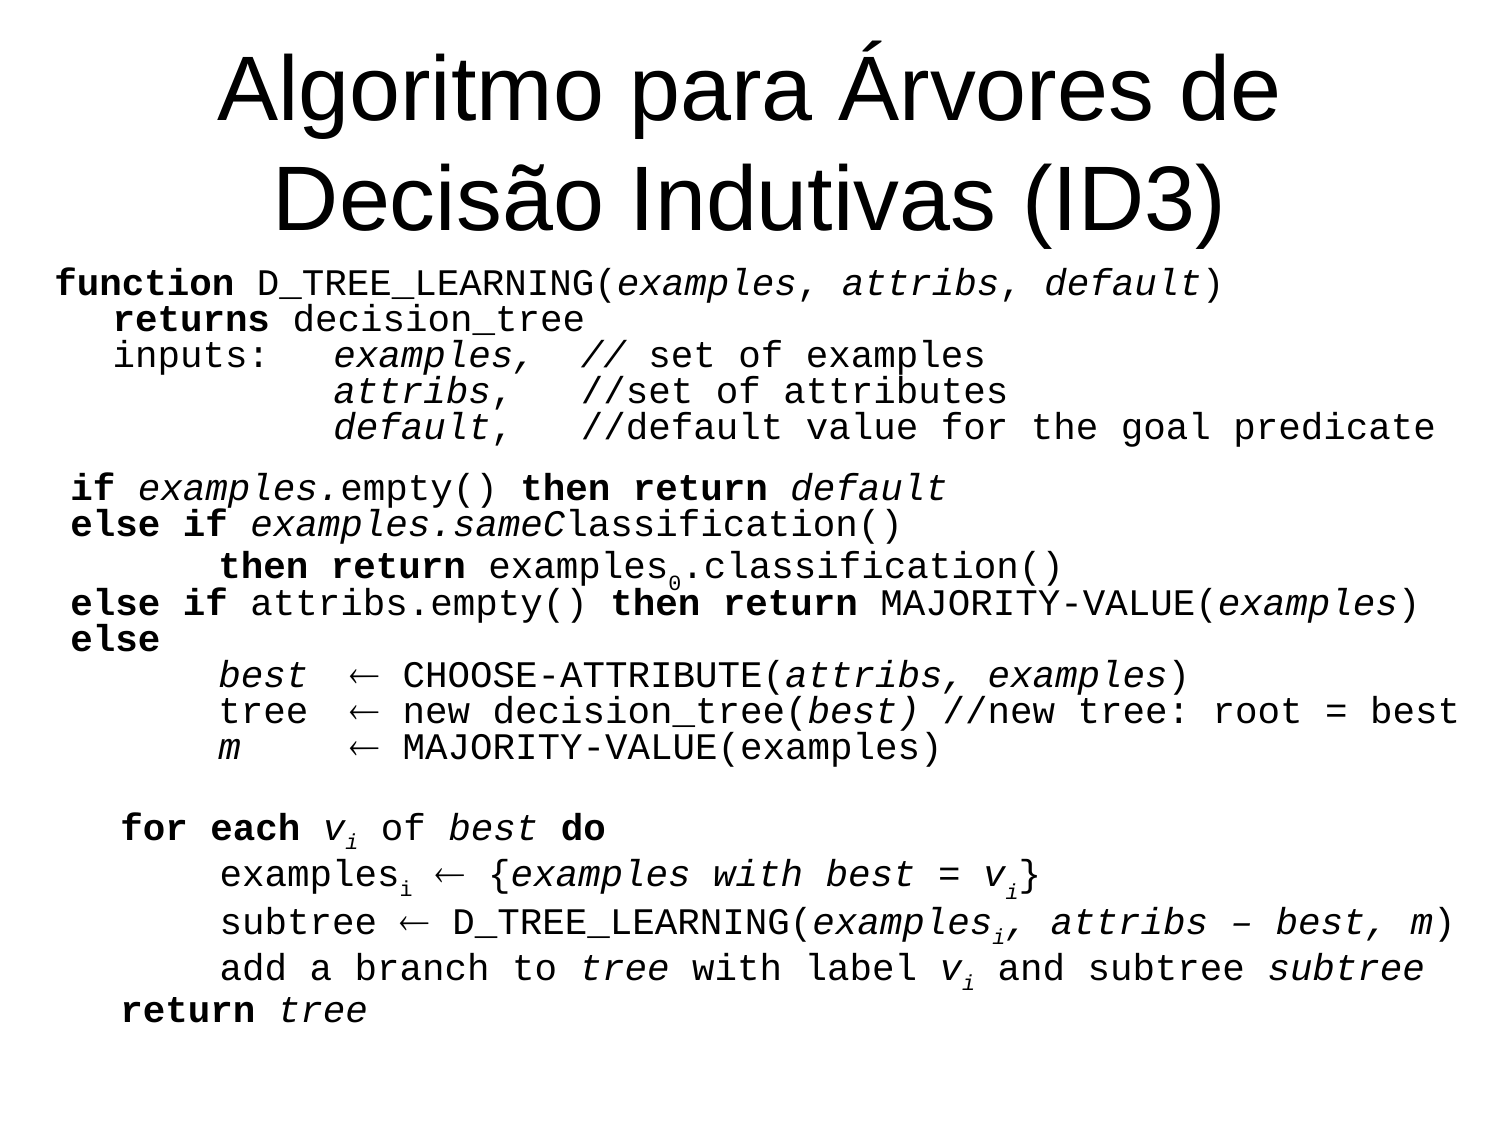

# Algoritmo para Árvores de Decisão Indutivas (ID3)
function D_TREE_LEARNING(examples, attribs, default)
	returns decision_tree
	inputs:	examples, // set of examples
		attribs, //set of attributes
		default, //default value for the goal predicate
	if examples.empty() then return default
	else if examples.sameClassification()
		then return examples0.classification()
	else if attribs.empty() then return MAJORITY-VALUE(examples)
	else
		best	 CHOOSE-ATTRIBUTE(attribs, examples)
		tree	 new decision_tree(best) //new tree: root = best
		m 	 MAJORITY-VALUE(examples)
	for each vi of best do
 examplesi  {examples with best = vi}
 subtree  D_TREE_LEARNING(examplesi, attribs – best, m)
 add a branch to tree with label vi and subtree subtree
	return tree